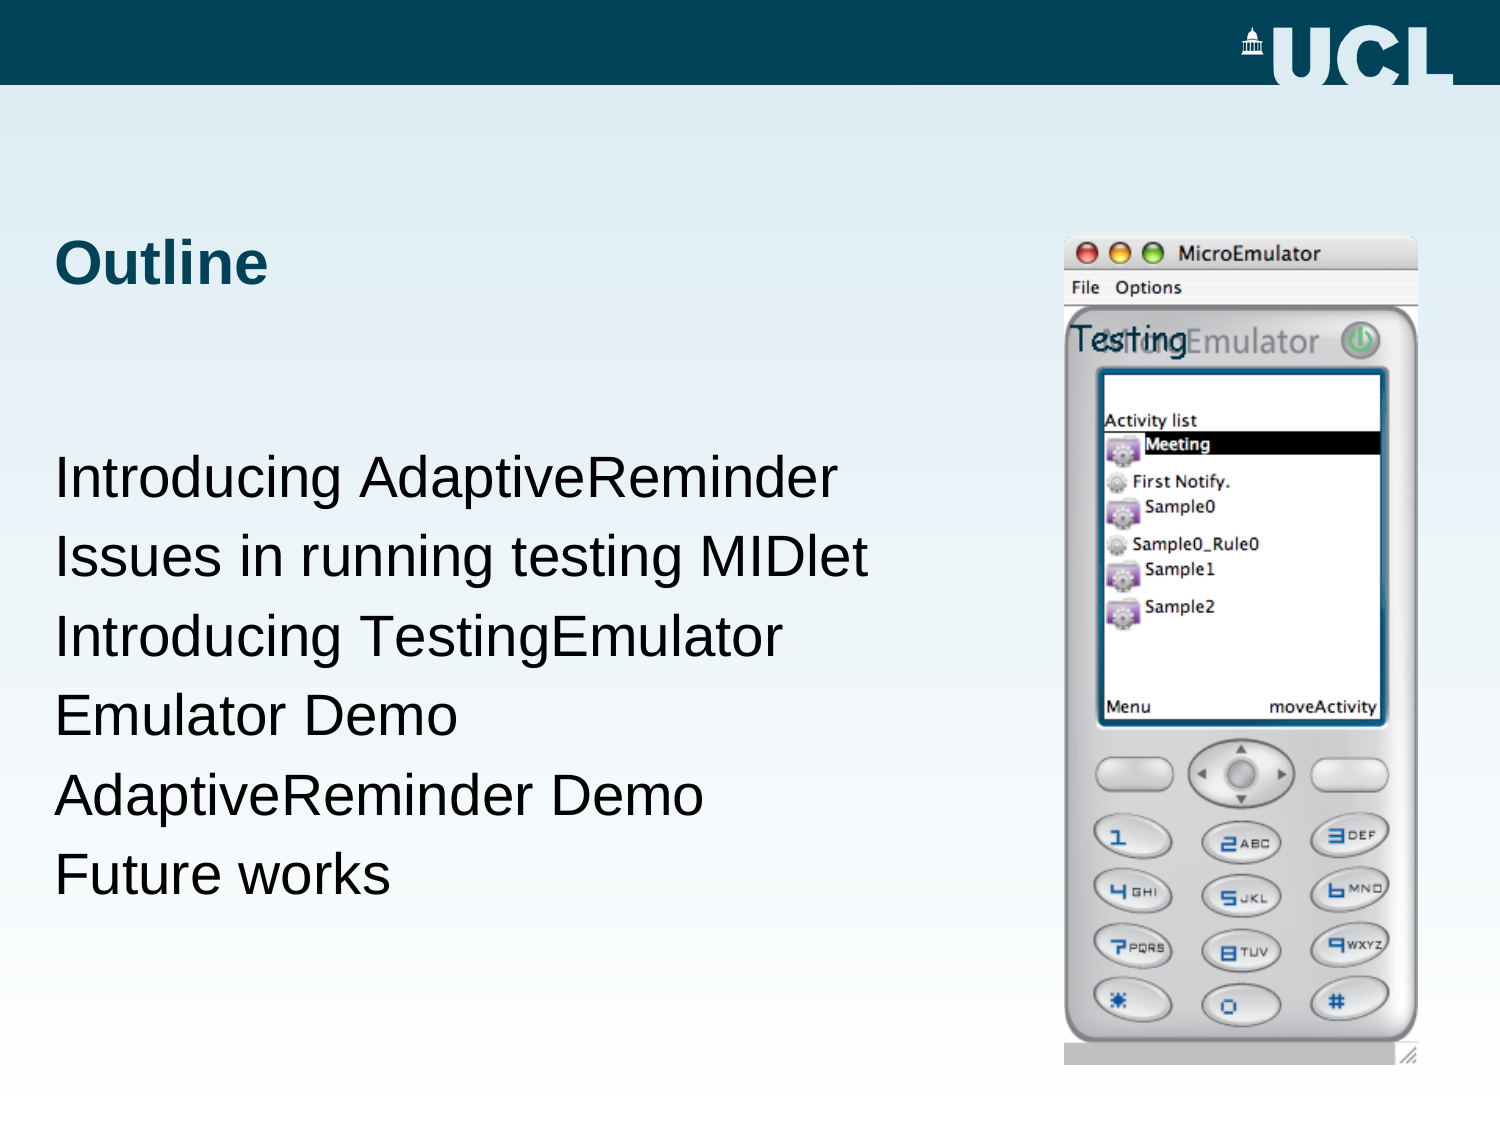

# Outline
Introducing AdaptiveReminder
Issues in running testing MIDlet
Introducing TestingEmulator
Emulator Demo
AdaptiveReminder Demo
Future works